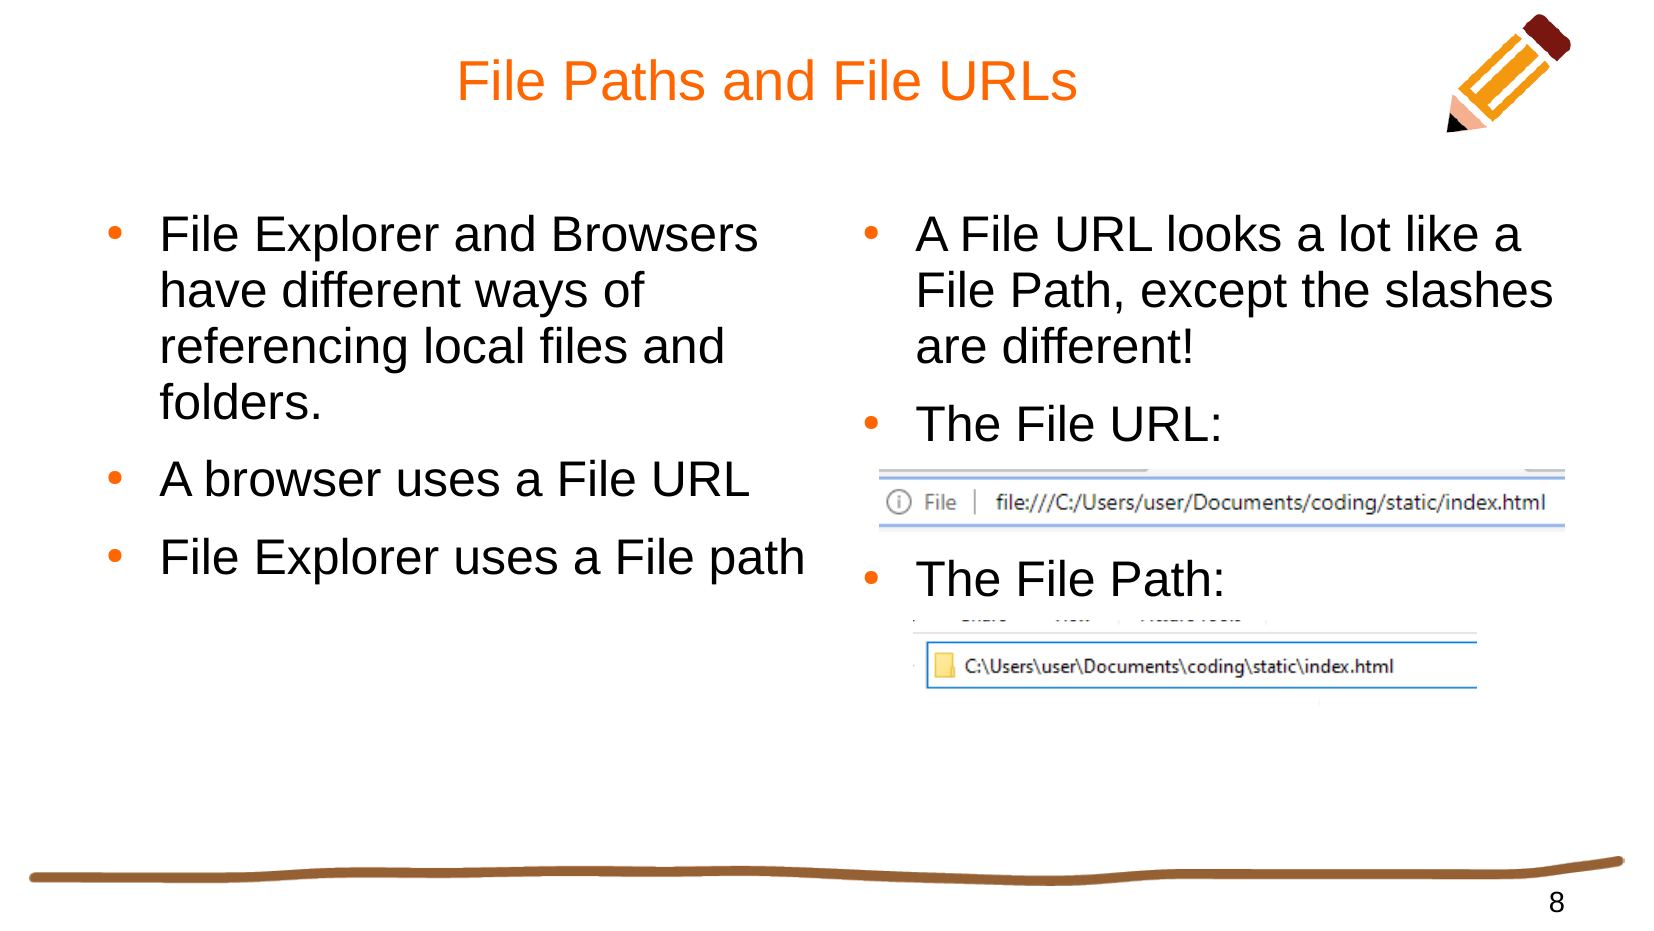

# File Paths and File URLs
File Explorer and Browsers have different ways of referencing local files and folders.
A browser uses a File URL
File Explorer uses a File path
A File URL looks a lot like a File Path, except the slashes are different!
The File URL:
The File Path:
8